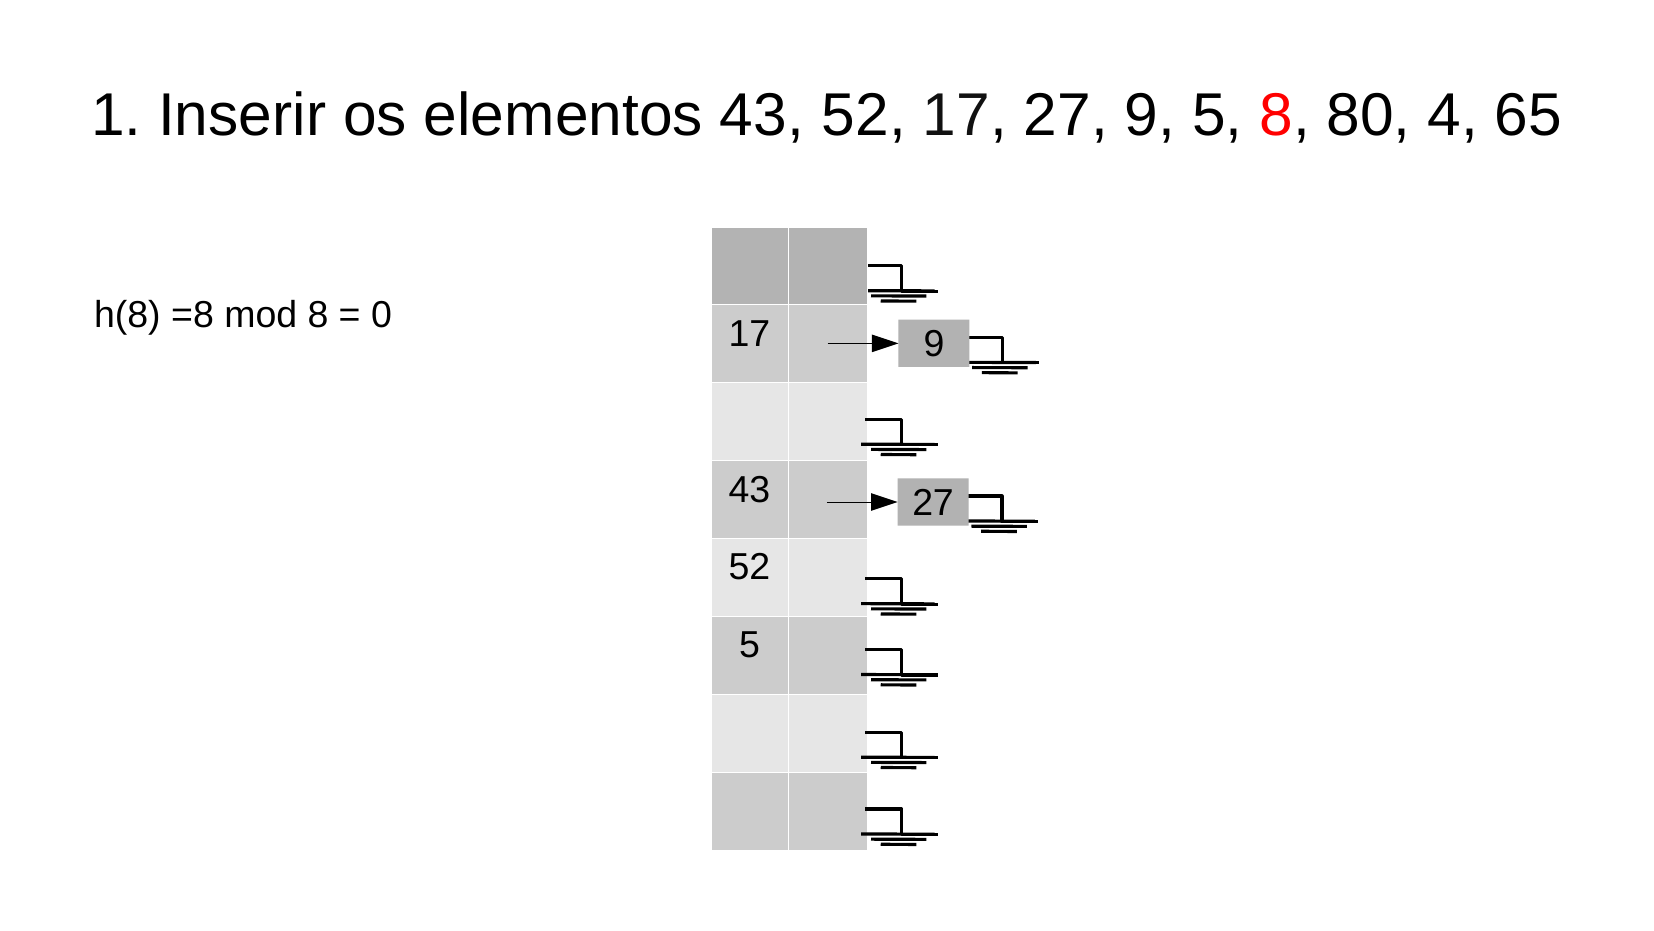

# 1. Inserir os elementos 43, 52, 17, 27, 9, 5, 8, 80, 4, 65
| | |
| --- | --- |
| 17 | |
| | |
| 43 | |
| 52 | |
| 5 | |
| | |
| | |
h(8) =8 mod 8 = 0
9
27